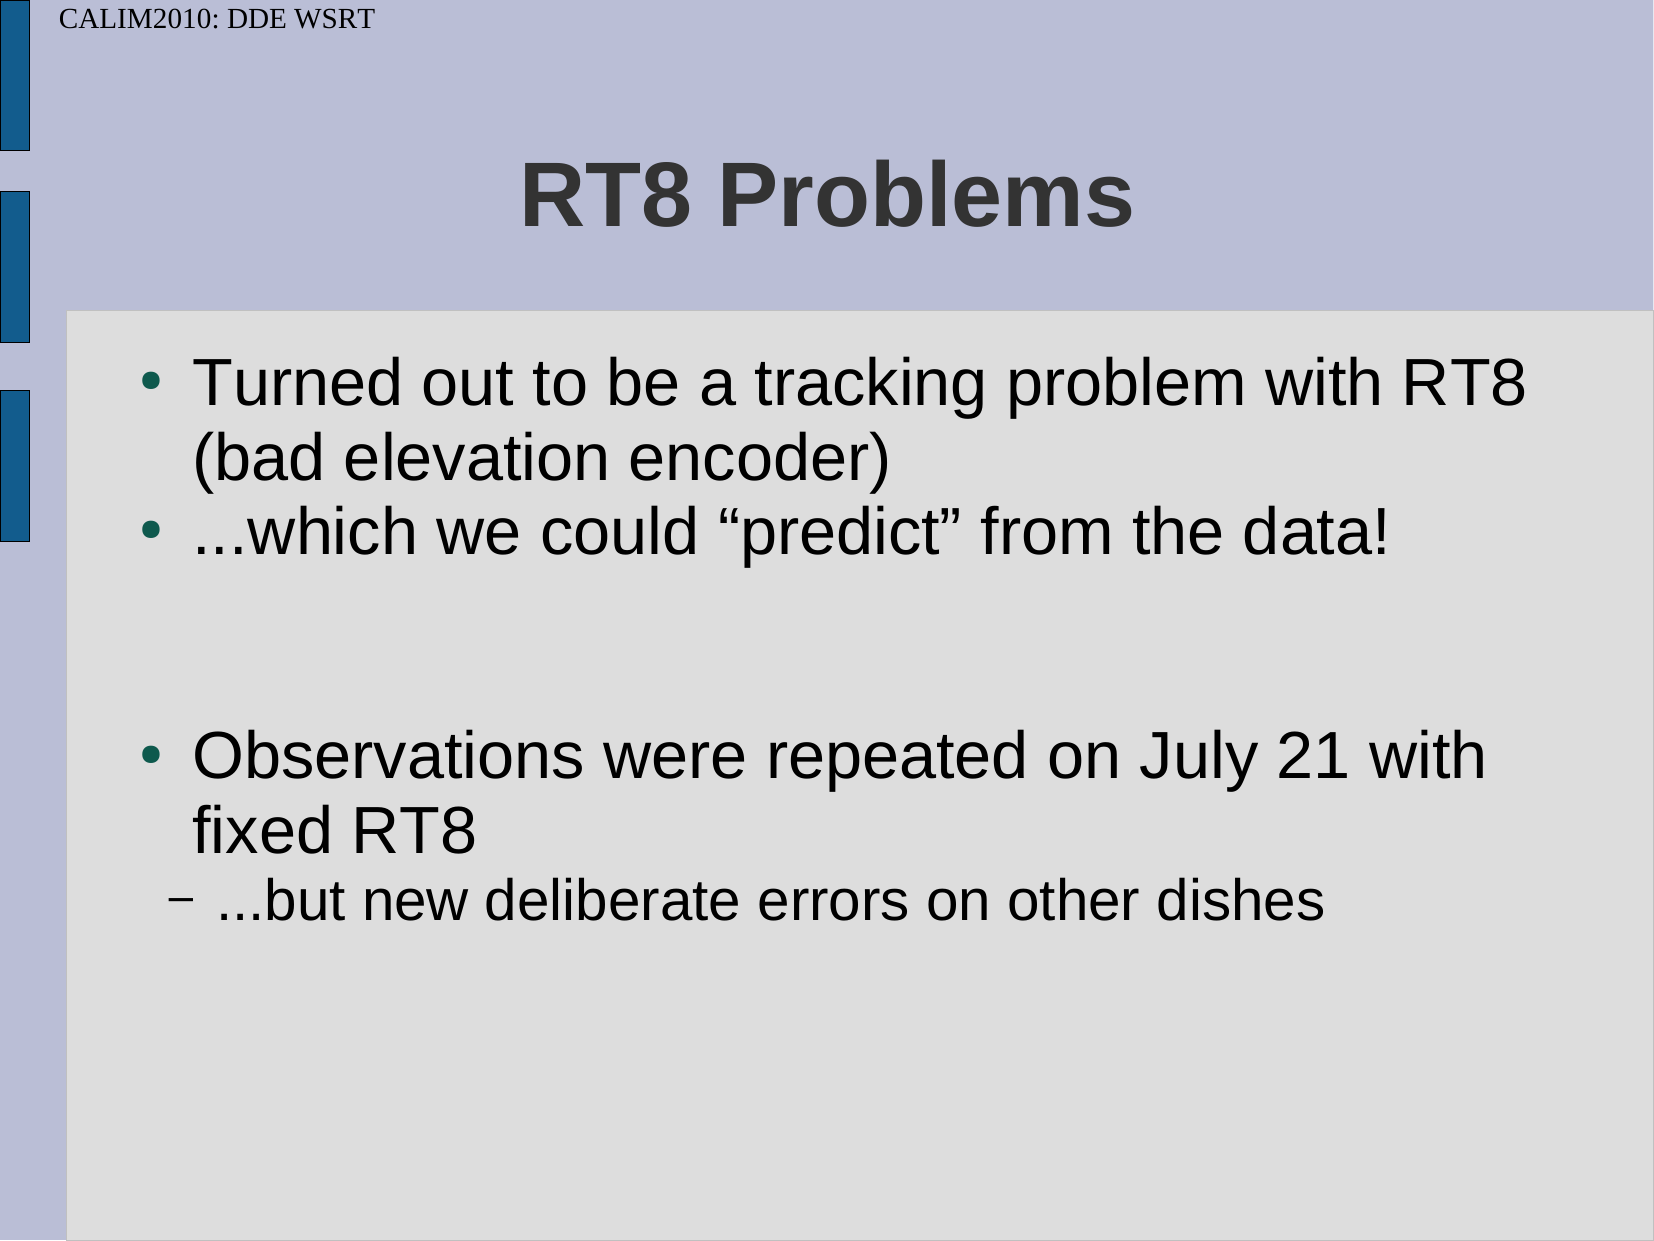

CALIM2010: DDE WSRT
# RT8 Problems
Turned out to be a tracking problem with RT8 (bad elevation encoder)
...which we could “predict” from the data!
Observations were repeated on July 21 with fixed RT8
...but new deliberate errors on other dishes